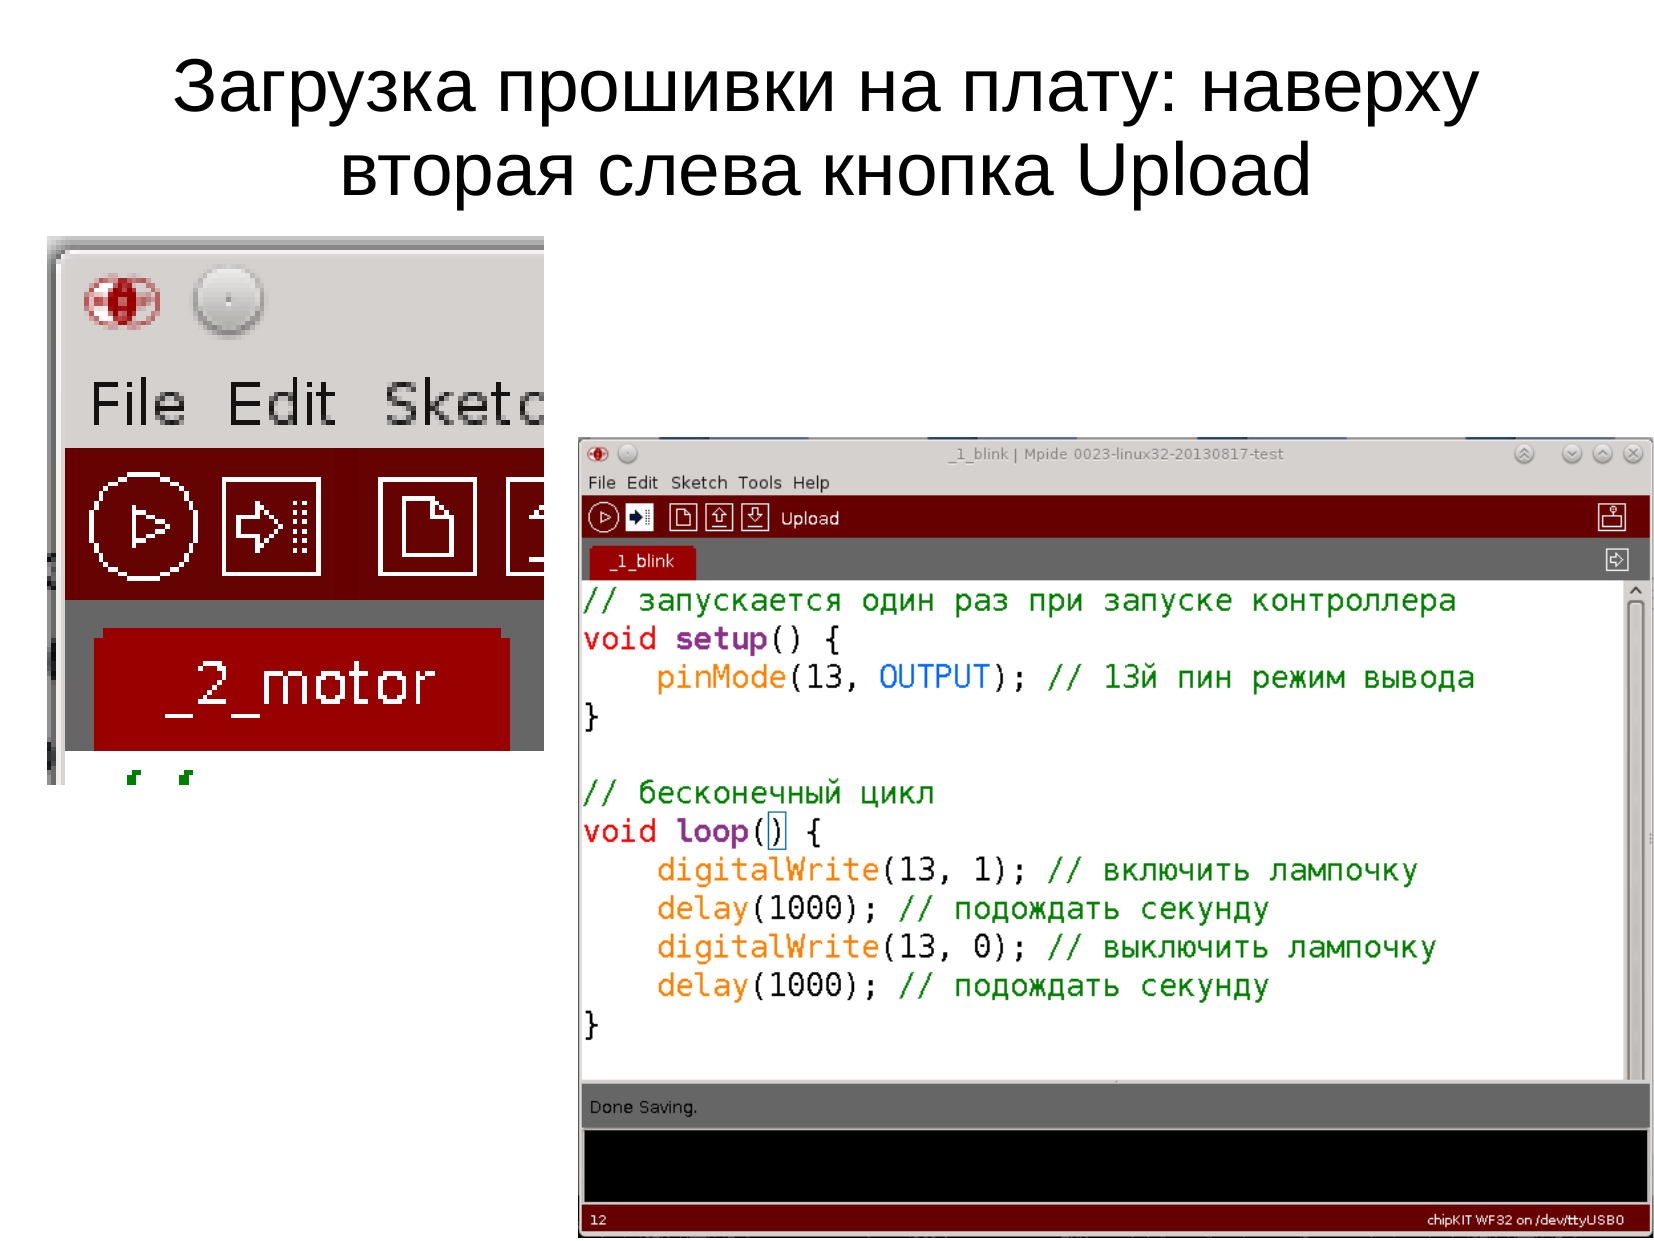

# Загрузка прошивки на плату: наверху вторая слева кнопка Upload